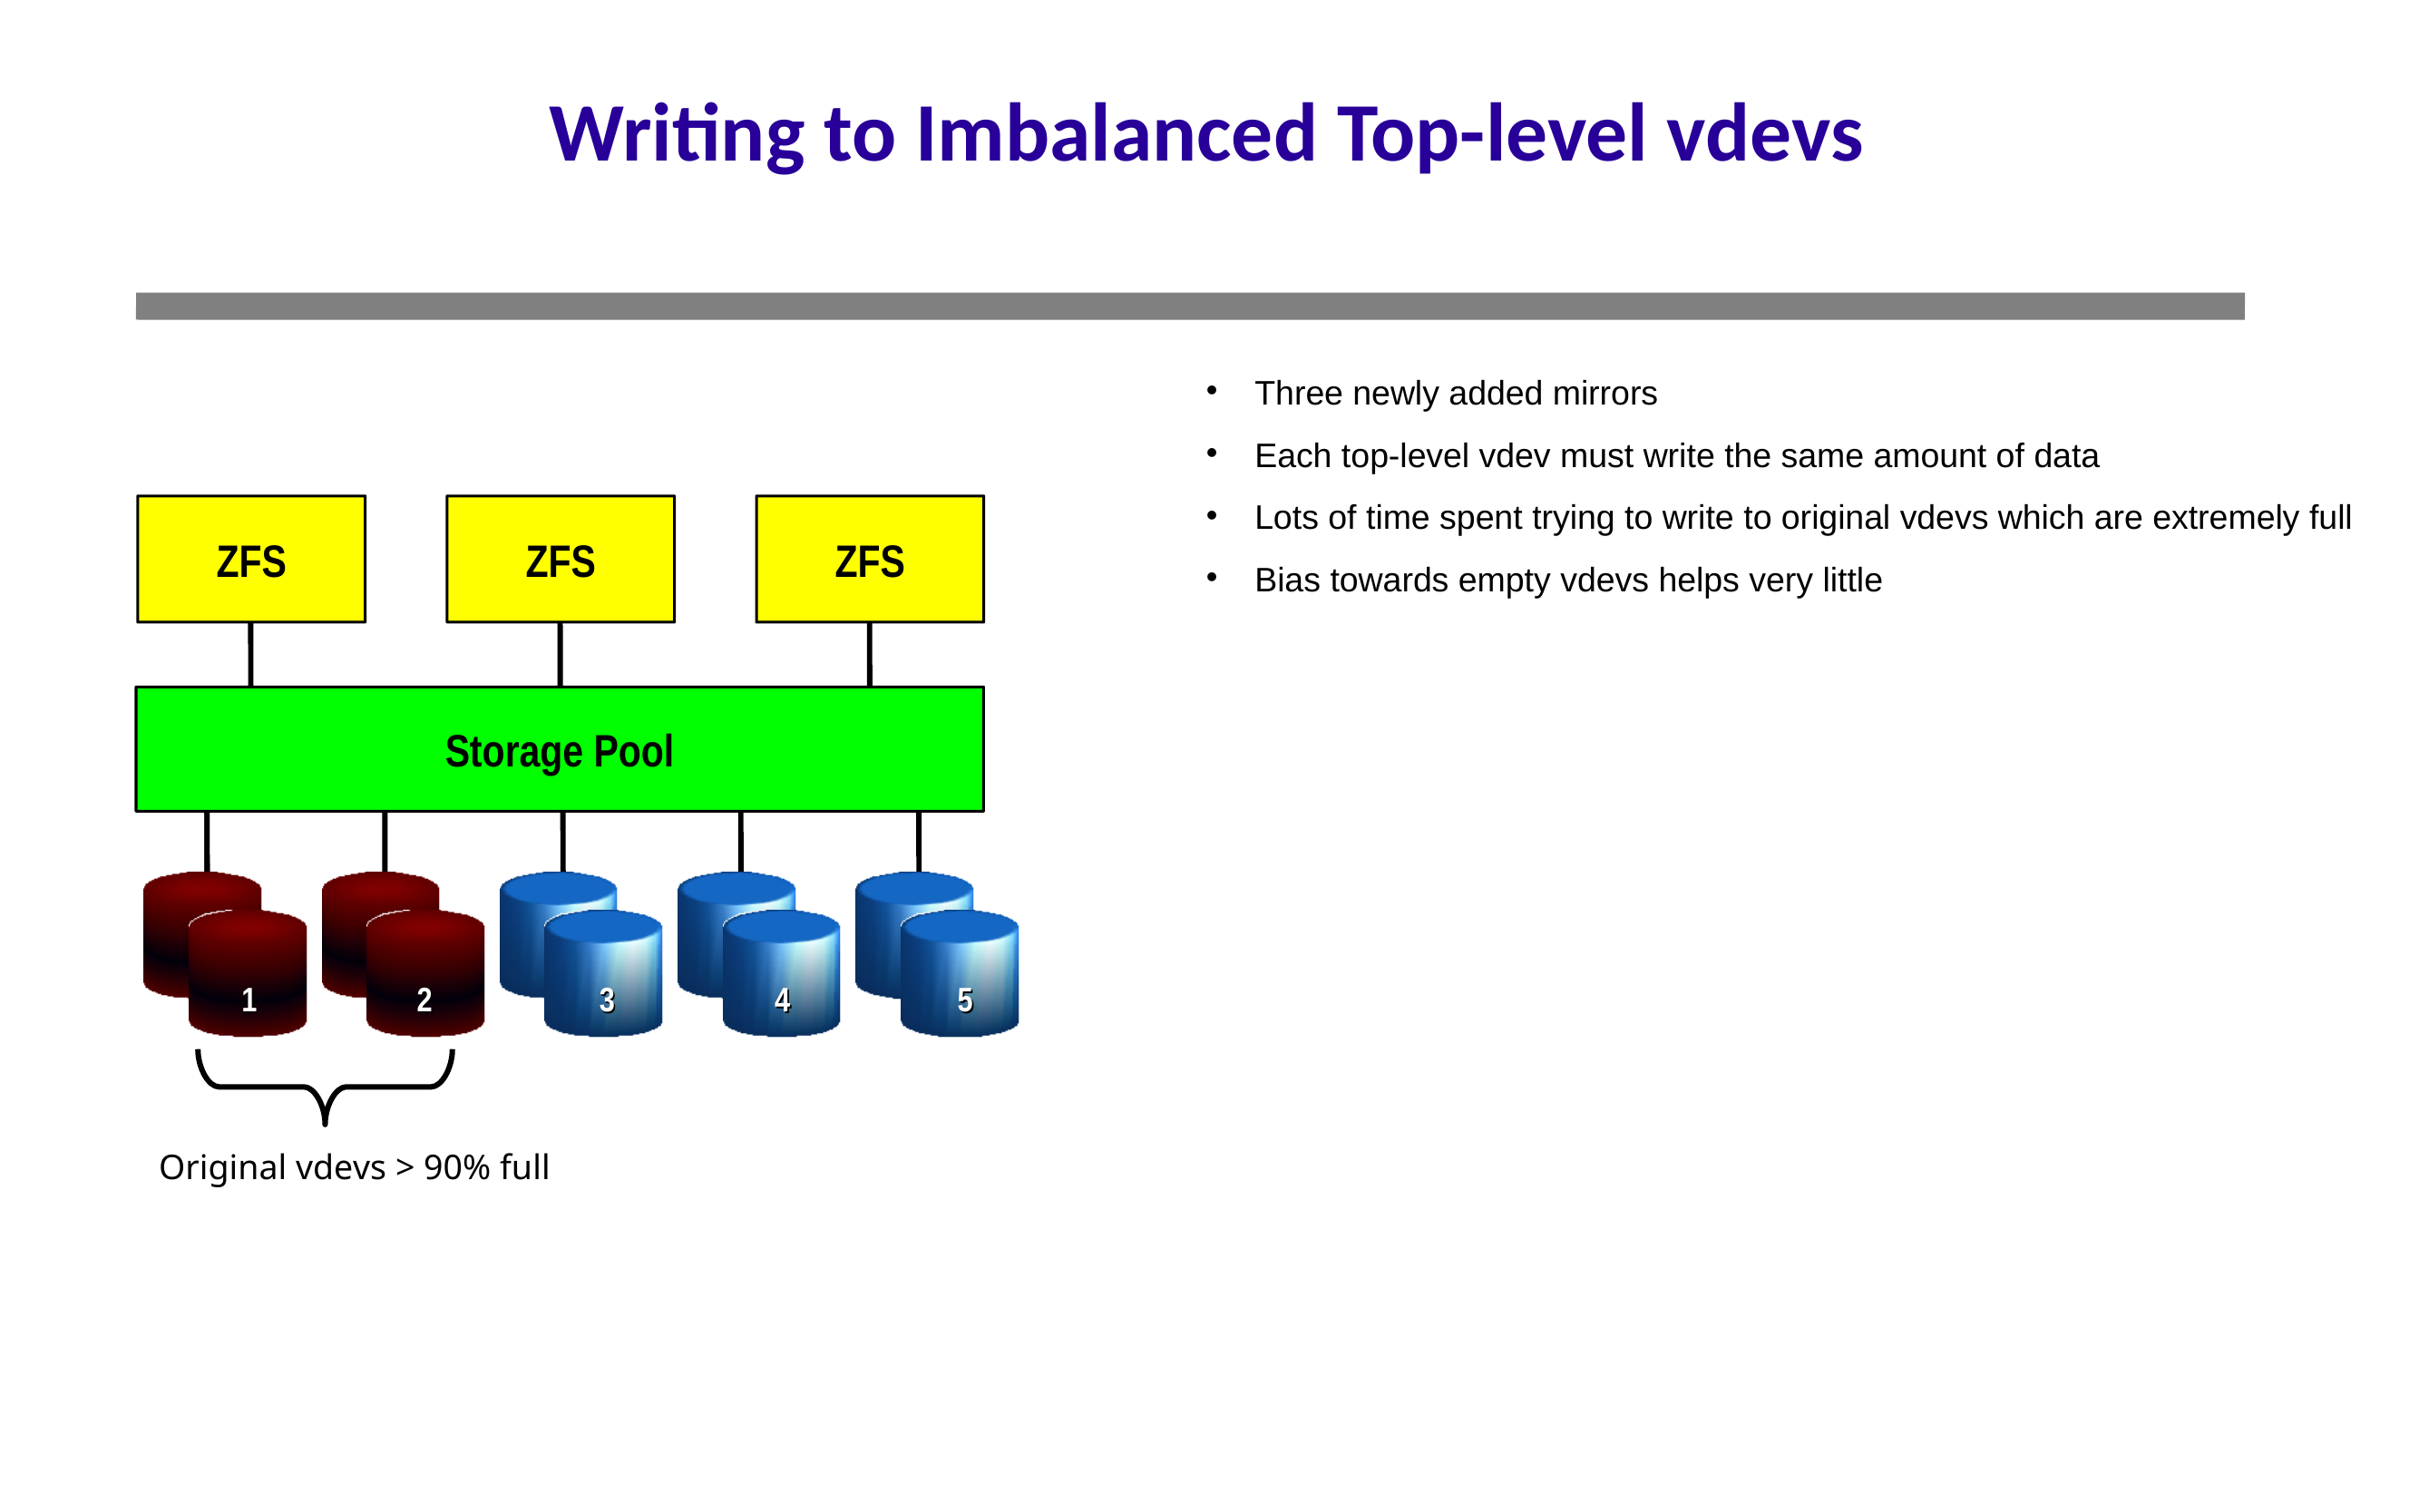

# Writing to Imbalanced Top-level vdevs
Three newly added mirrors
Each top-level vdev must write the same amount of data
Lots of time spent trying to write to original vdevs which are extremely full
Bias towards empty vdevs helps very little
ZFS
ZFS
ZFS
Storage Pool
1
2
3
4
5
Original vdevs > 90% full